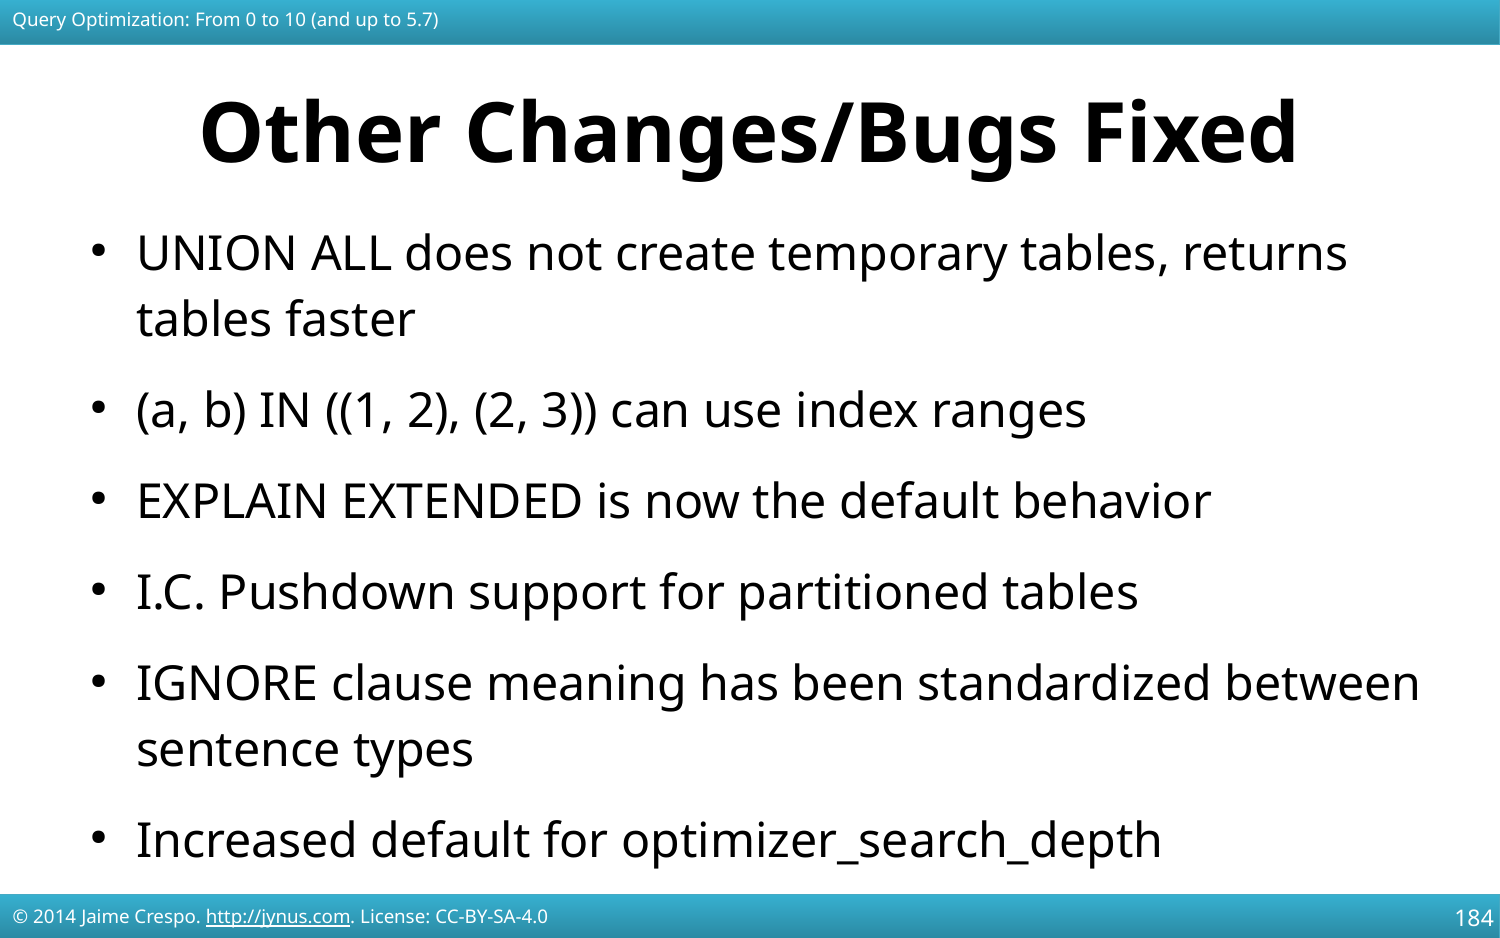

# Other Changes/Bugs Fixed
UNION ALL does not create temporary tables, returns tables faster
(a, b) IN ((1, 2), (2, 3)) can use index ranges
EXPLAIN EXTENDED is now the default behavior
I.C. Pushdown support for partitioned tables
IGNORE clause meaning has been standardized between sentence types
Increased default for optimizer_search_depth